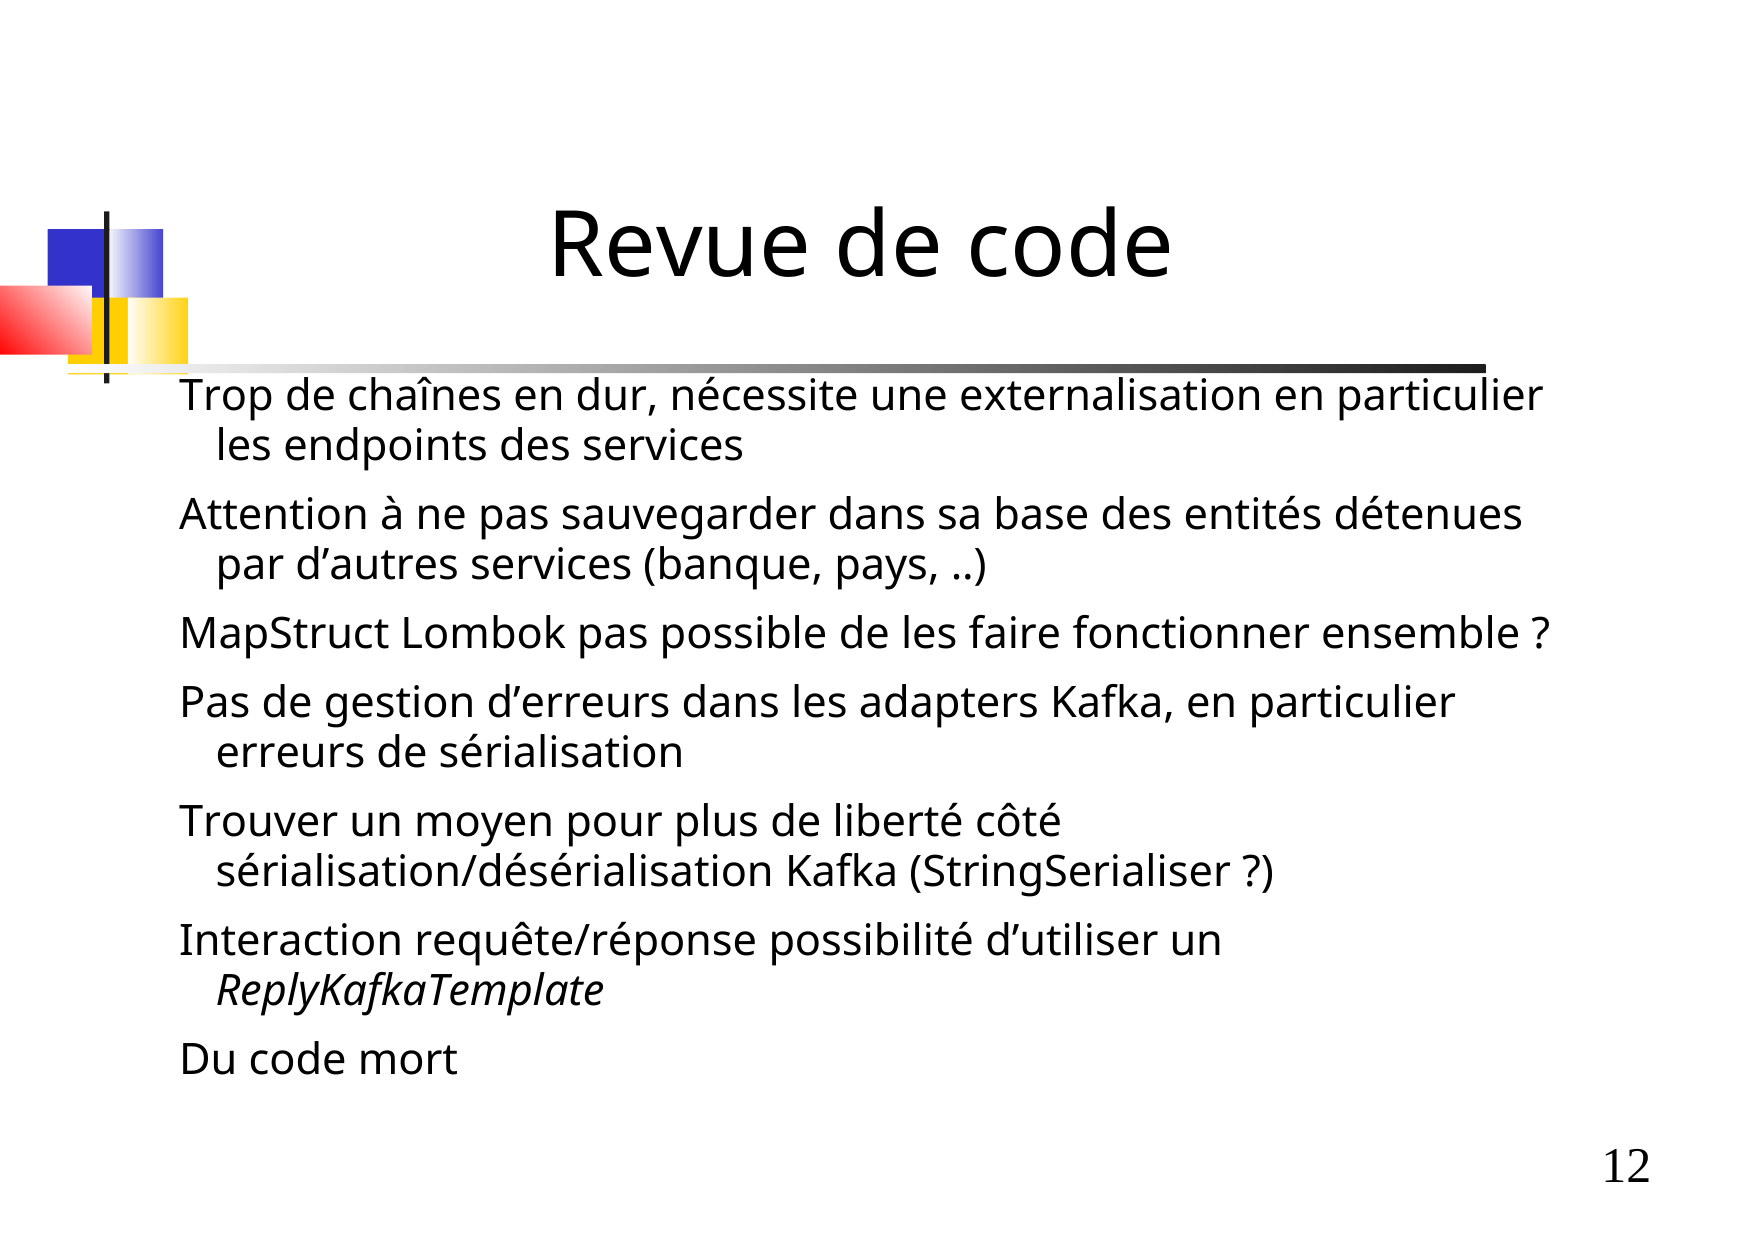

# Revue de code
Trop de chaînes en dur, nécessite une externalisation en particulier les endpoints des services
Attention à ne pas sauvegarder dans sa base des entités détenues par d’autres services (banque, pays, ..)
MapStruct Lombok pas possible de les faire fonctionner ensemble ?
Pas de gestion d’erreurs dans les adapters Kafka, en particulier erreurs de sérialisation
Trouver un moyen pour plus de liberté côté sérialisation/désérialisation Kafka (StringSerialiser ?)
Interaction requête/réponse possibilité d’utiliser un ReplyKafkaTemplate
Du code mort